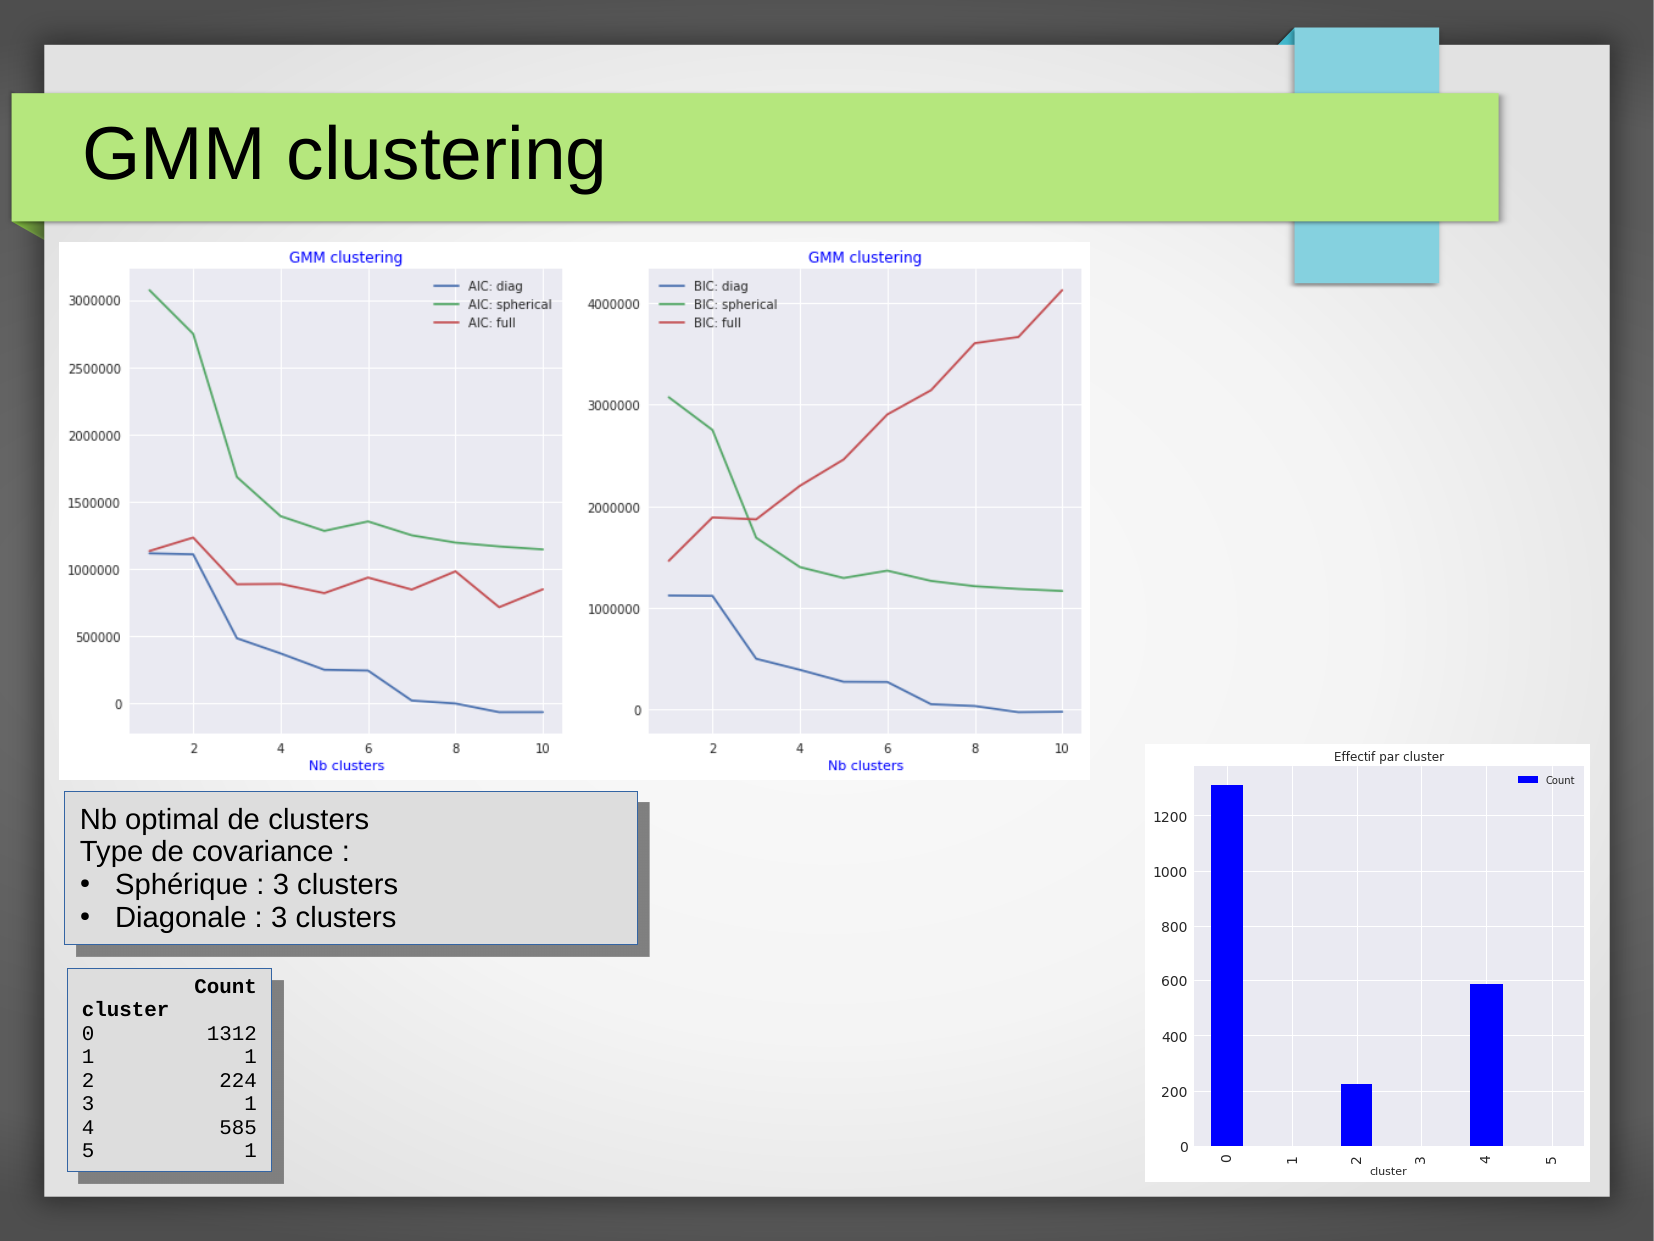

# GMM clustering
Nb optimal de clusters
Type de covariance :
Sphérique : 3 clusters
Diagonale : 3 clusters
 Count
cluster
0 1312
1 1
2 224
3 1
4 585
5 1